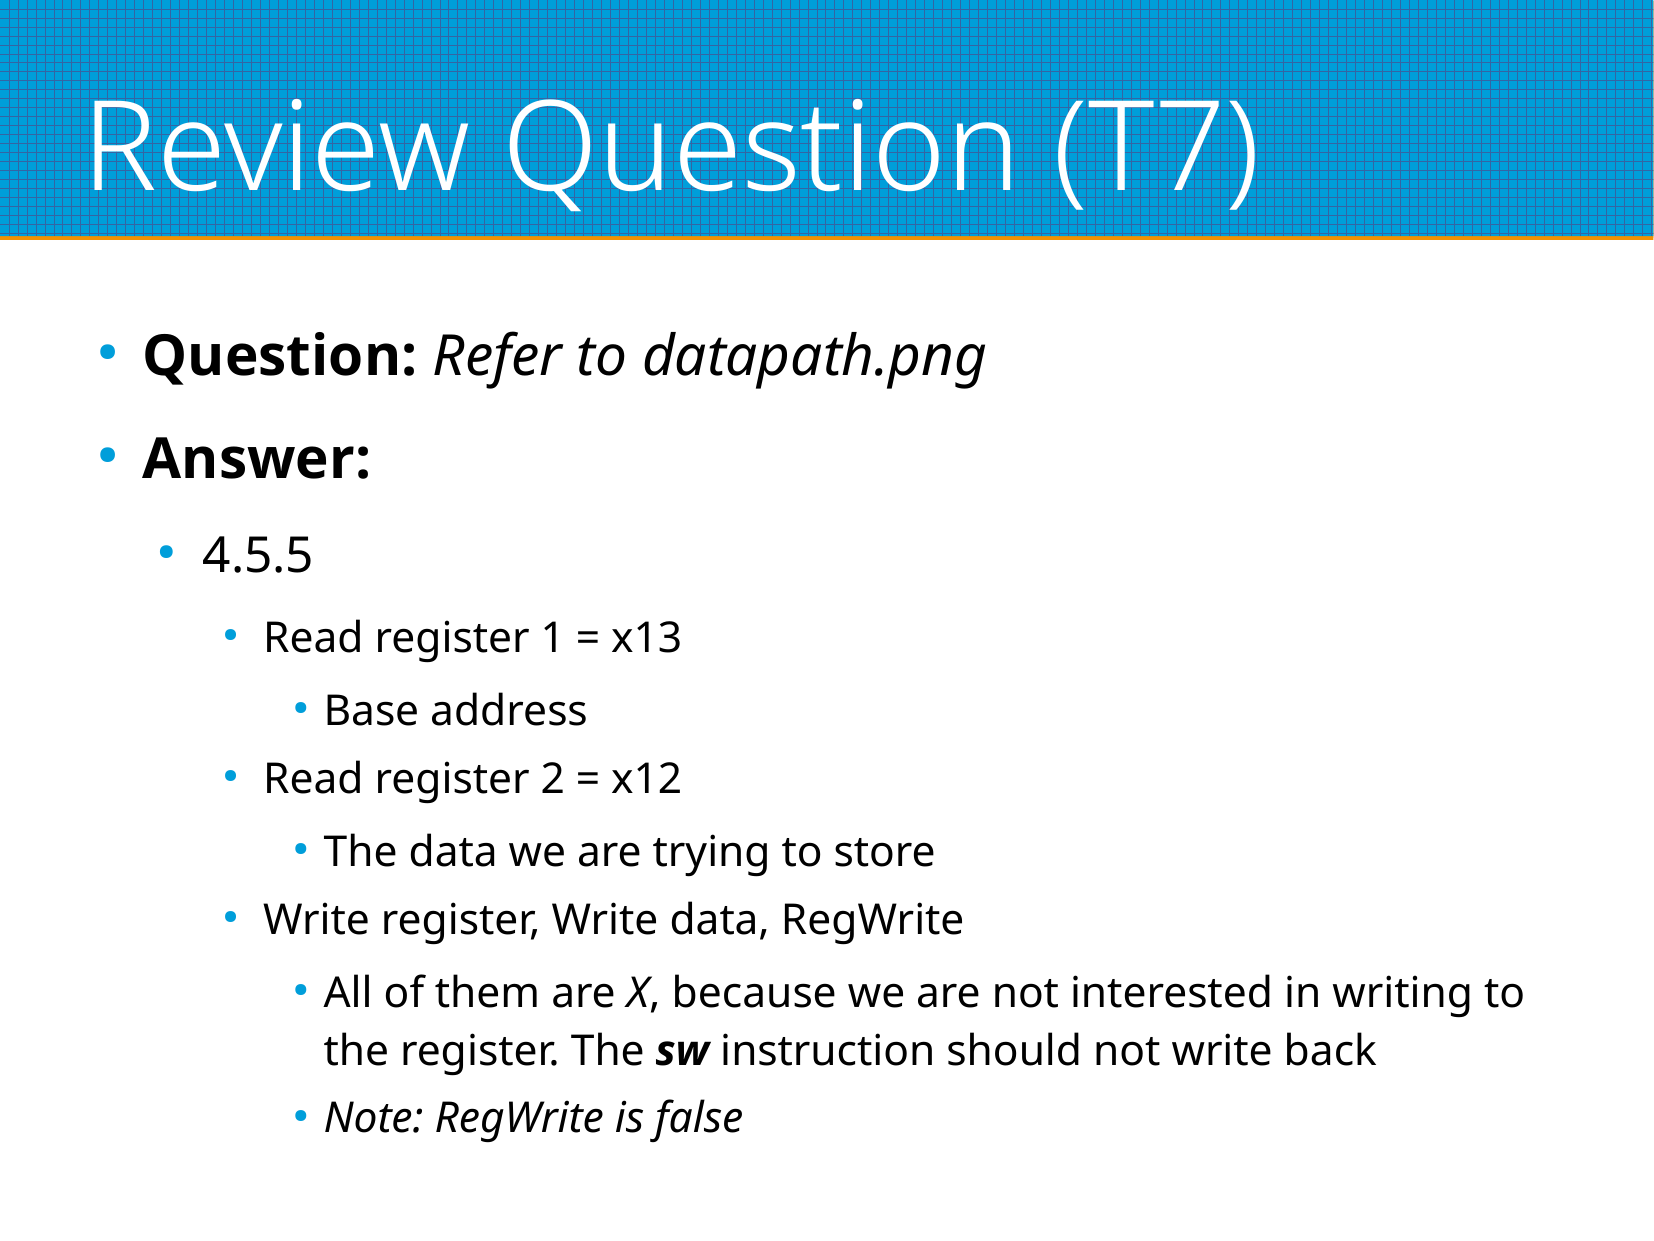

# Review Question (T7)
Question: Refer to datapath.png
Answer:
4.5.5
Read register 1 = x13
Base address
Read register 2 = x12
The data we are trying to store
Write register, Write data, RegWrite
All of them are X, because we are not interested in writing to the register. The sw instruction should not write back
Note: RegWrite is false